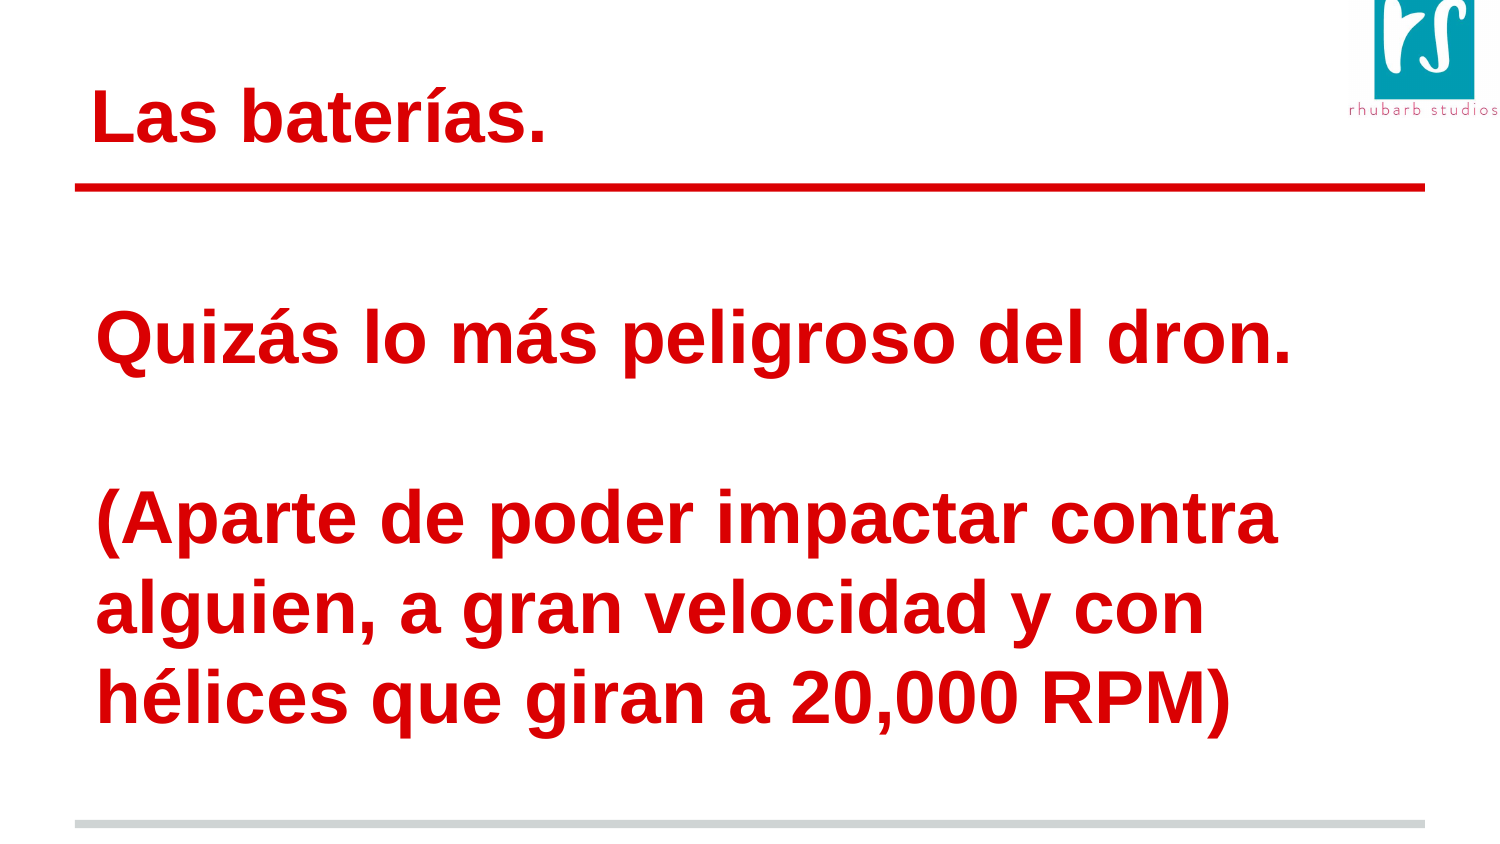

Las baterías.
# Quizás lo más peligroso del dron. (Aparte de poder impactar contra alguien, a gran velocidad y con hélices que giran a 20,000 RPM)